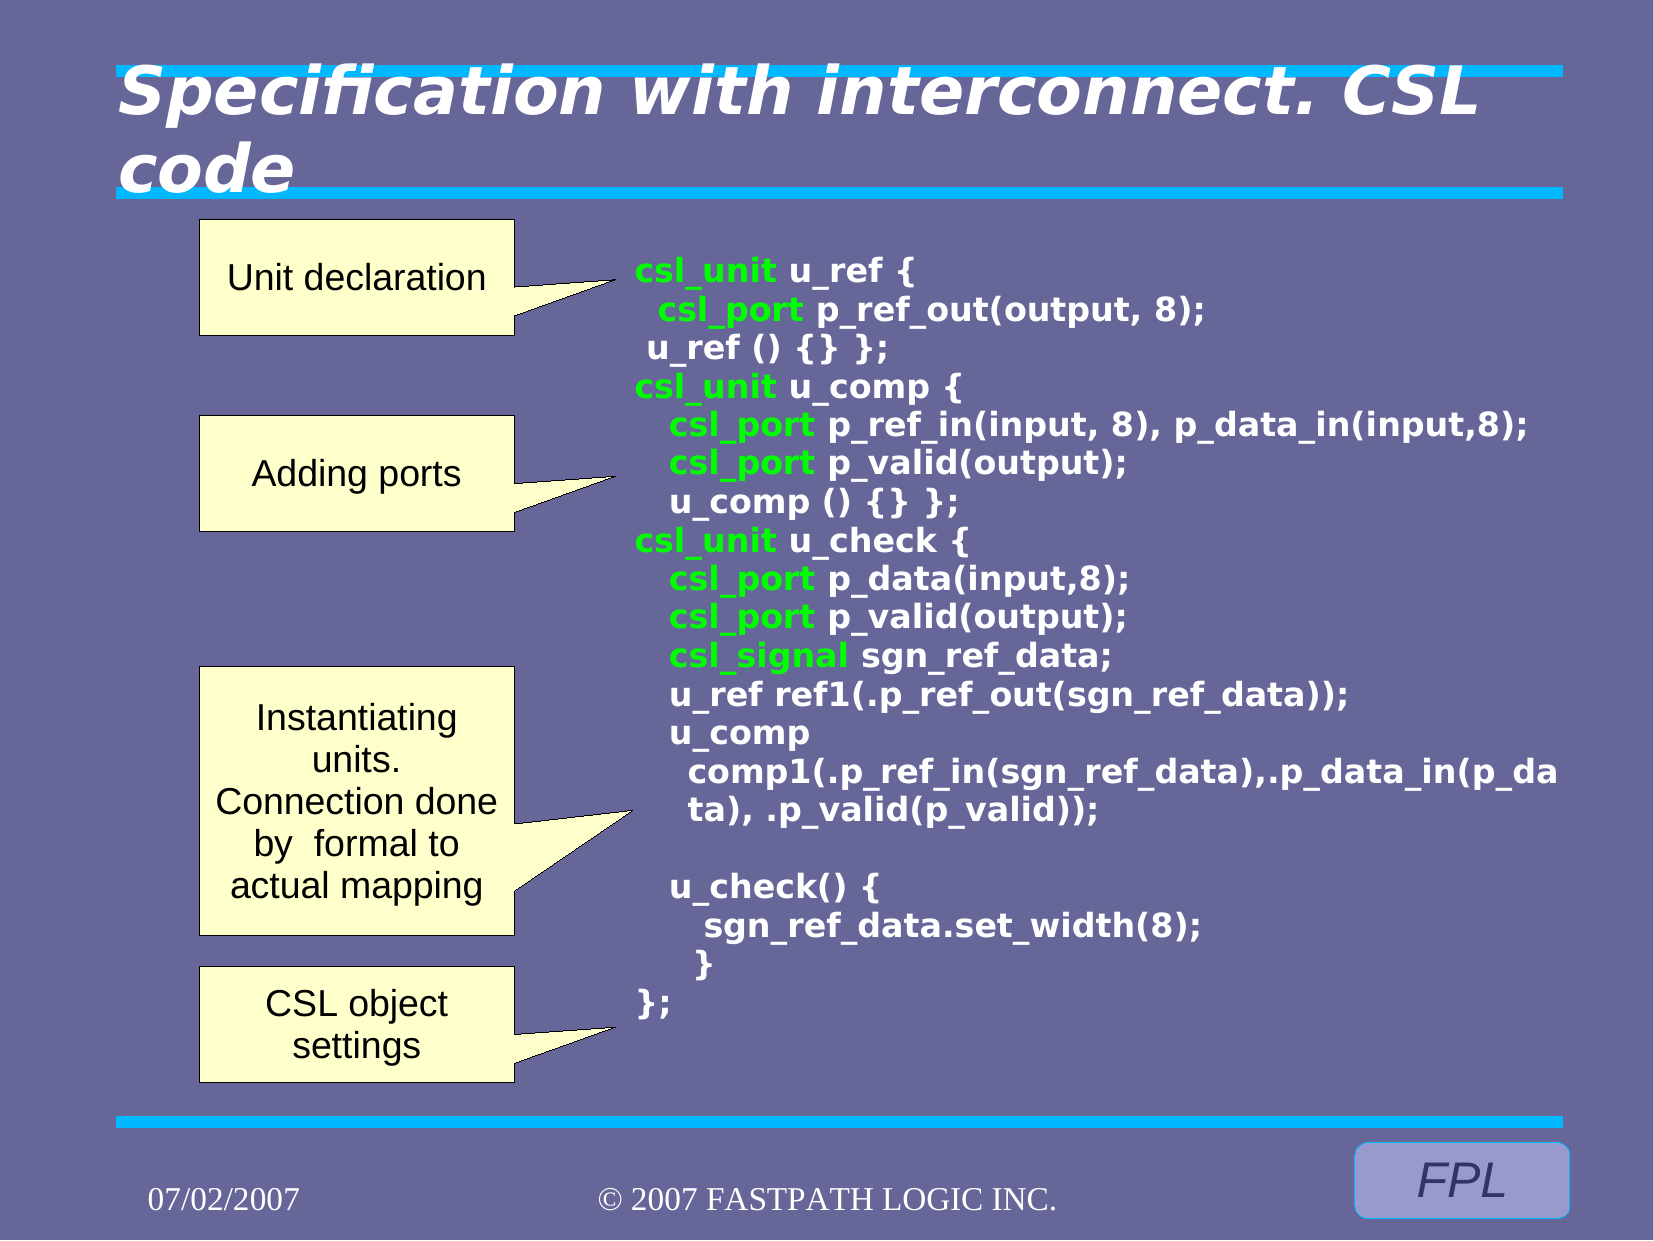

# Specification with interconnect. CSL code
Unit declaration
csl_unit u_ref {
 csl_port p_ref_out(output, 8);
 u_ref () {} };
csl_unit u_comp {
 csl_port p_ref_in(input, 8), p_data_in(input,8);
 csl_port p_valid(output);
 u_comp () {} };
csl_unit u_check {
 csl_port p_data(input,8);
 csl_port p_valid(output);
 csl_signal sgn_ref_data;
 u_ref ref1(.p_ref_out(sgn_ref_data));
 u_comp comp1(.p_ref_in(sgn_ref_data),.p_data_in(p_data), .p_valid(p_valid));
 u_check() {
 sgn_ref_data.set_width(8);
 }
};
Adding ports
Instantiating units. Connection done by formal to actual mapping
CSL object settings
07/02/2007
© 2007 FASTPATH LOGIC INC.